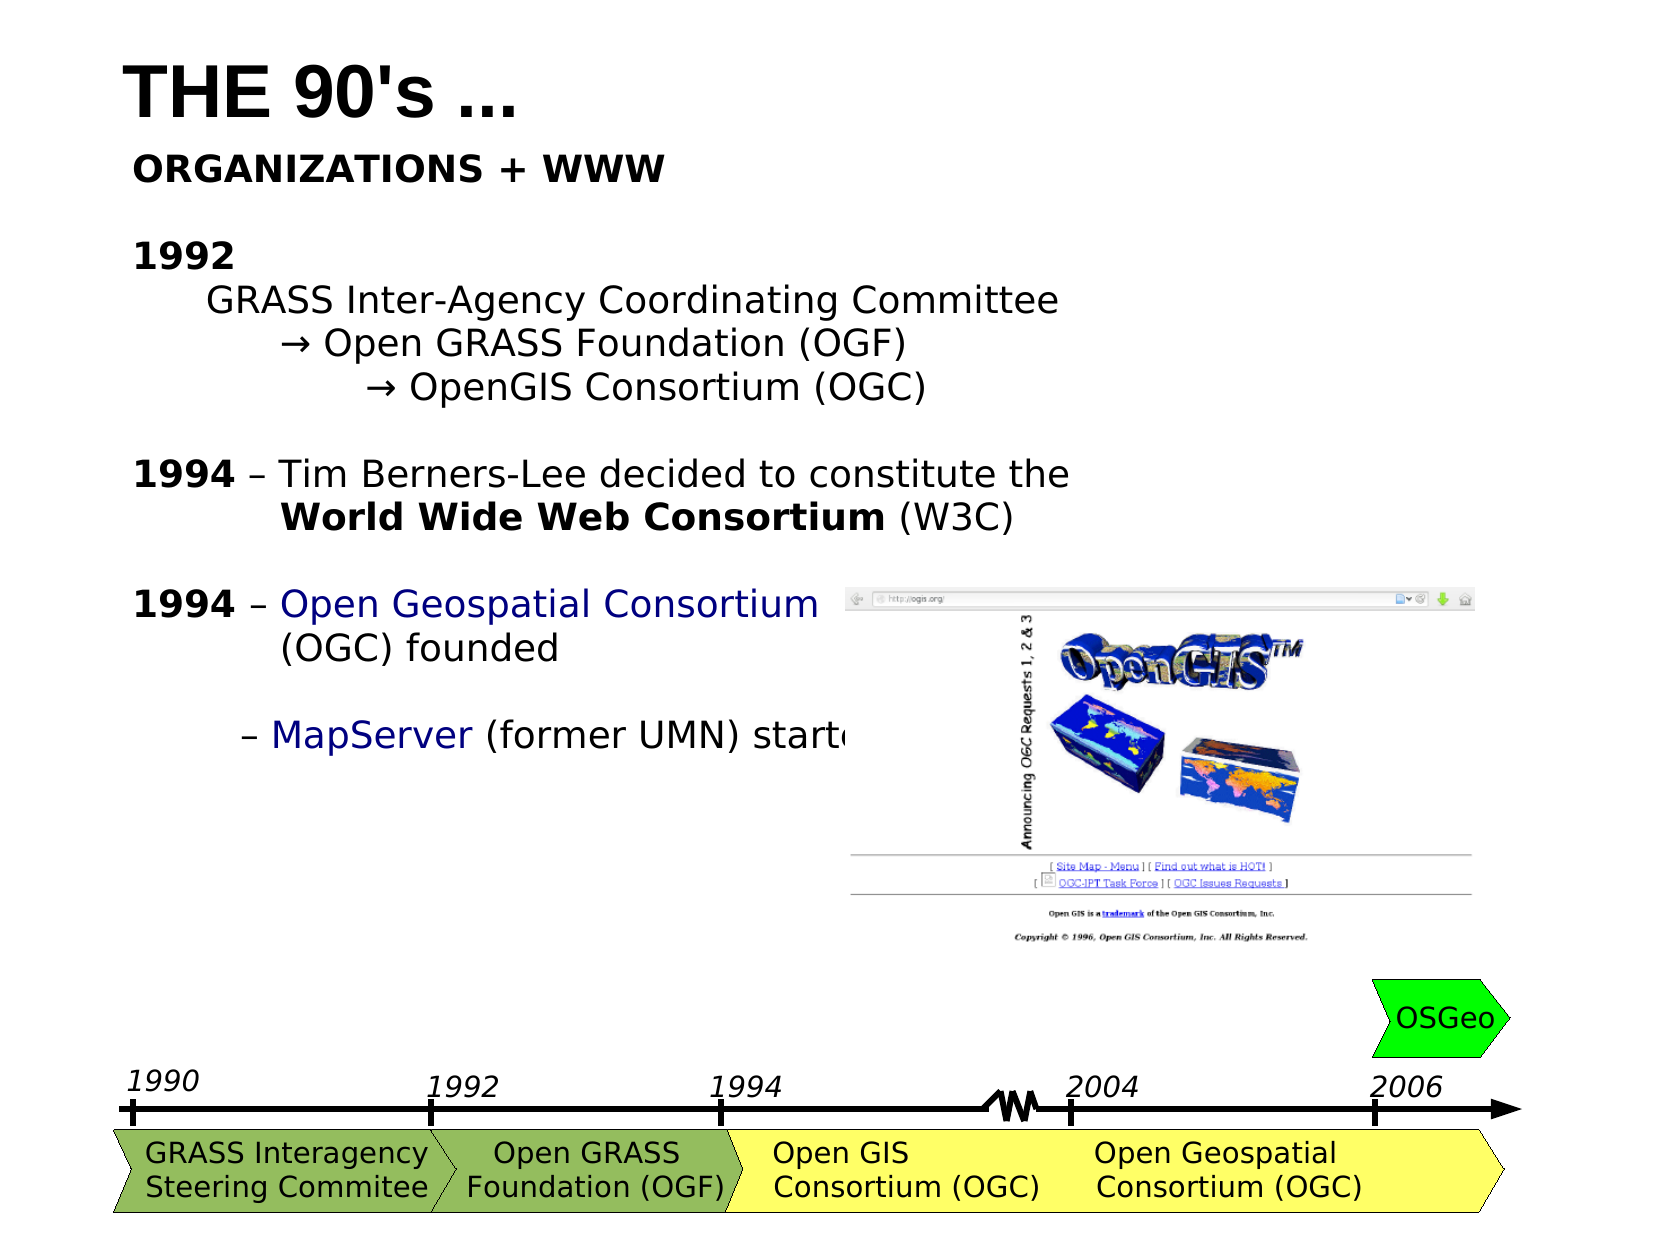

THE 90's ...
ORGANIZATIONS + WWW
1992
	GRASS Inter-Agency Coordinating Committee
		→ Open GRASS Foundation (OGF)
			 → OpenGIS Consortium (OGC)
1994 – Tim Berners-Lee decided to constitute the
		World Wide Web Consortium (W3C)
1994 – Open Geospatial Consortium
		(OGC) founded
 – MapServer (former UMN) started
 OSGeo
1990
1992
2006
1994
2004
GRASS Interagency
Steering Commitee
 Open GIS Open Geospatial
 Consortium (OGC) Consortium (OGC)
Open GRASS
 Foundation (OGF)